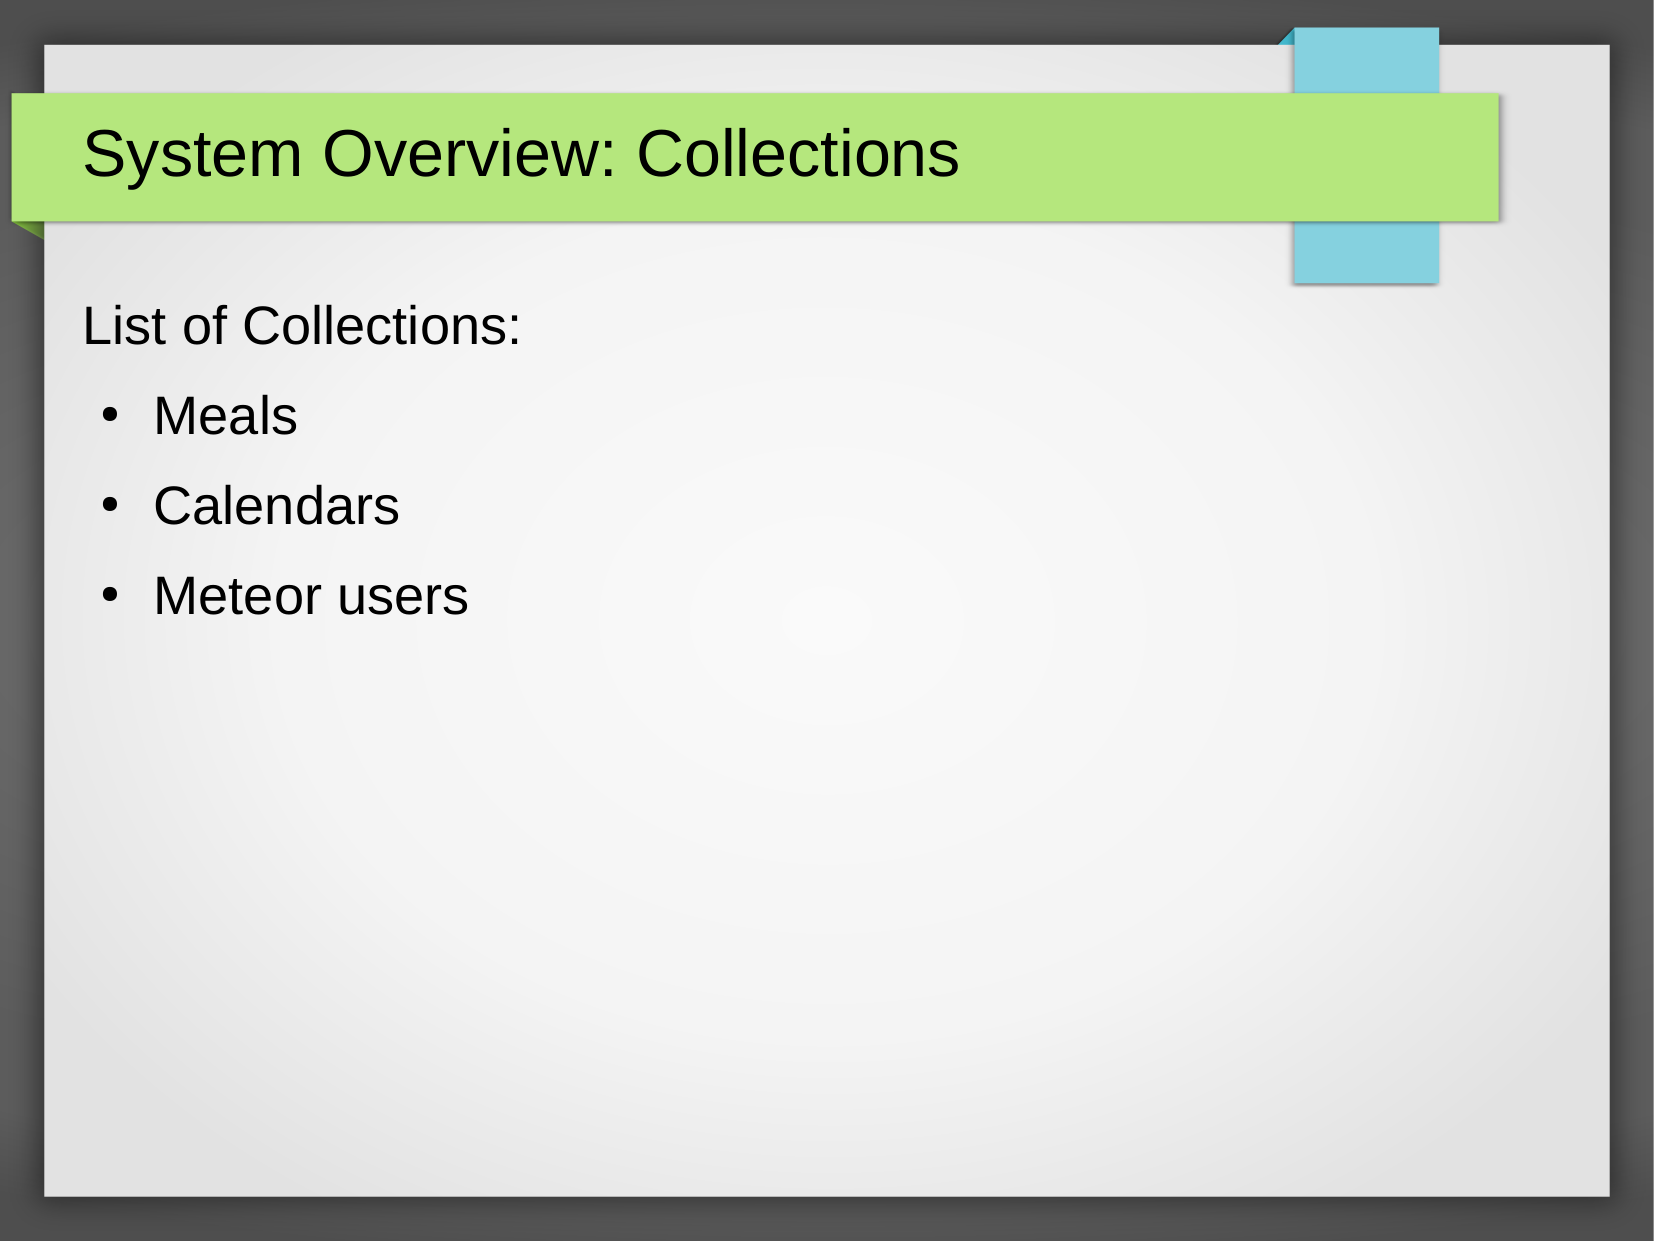

# System Overview: Collections
List of Collections:
Meals
Calendars
Meteor users